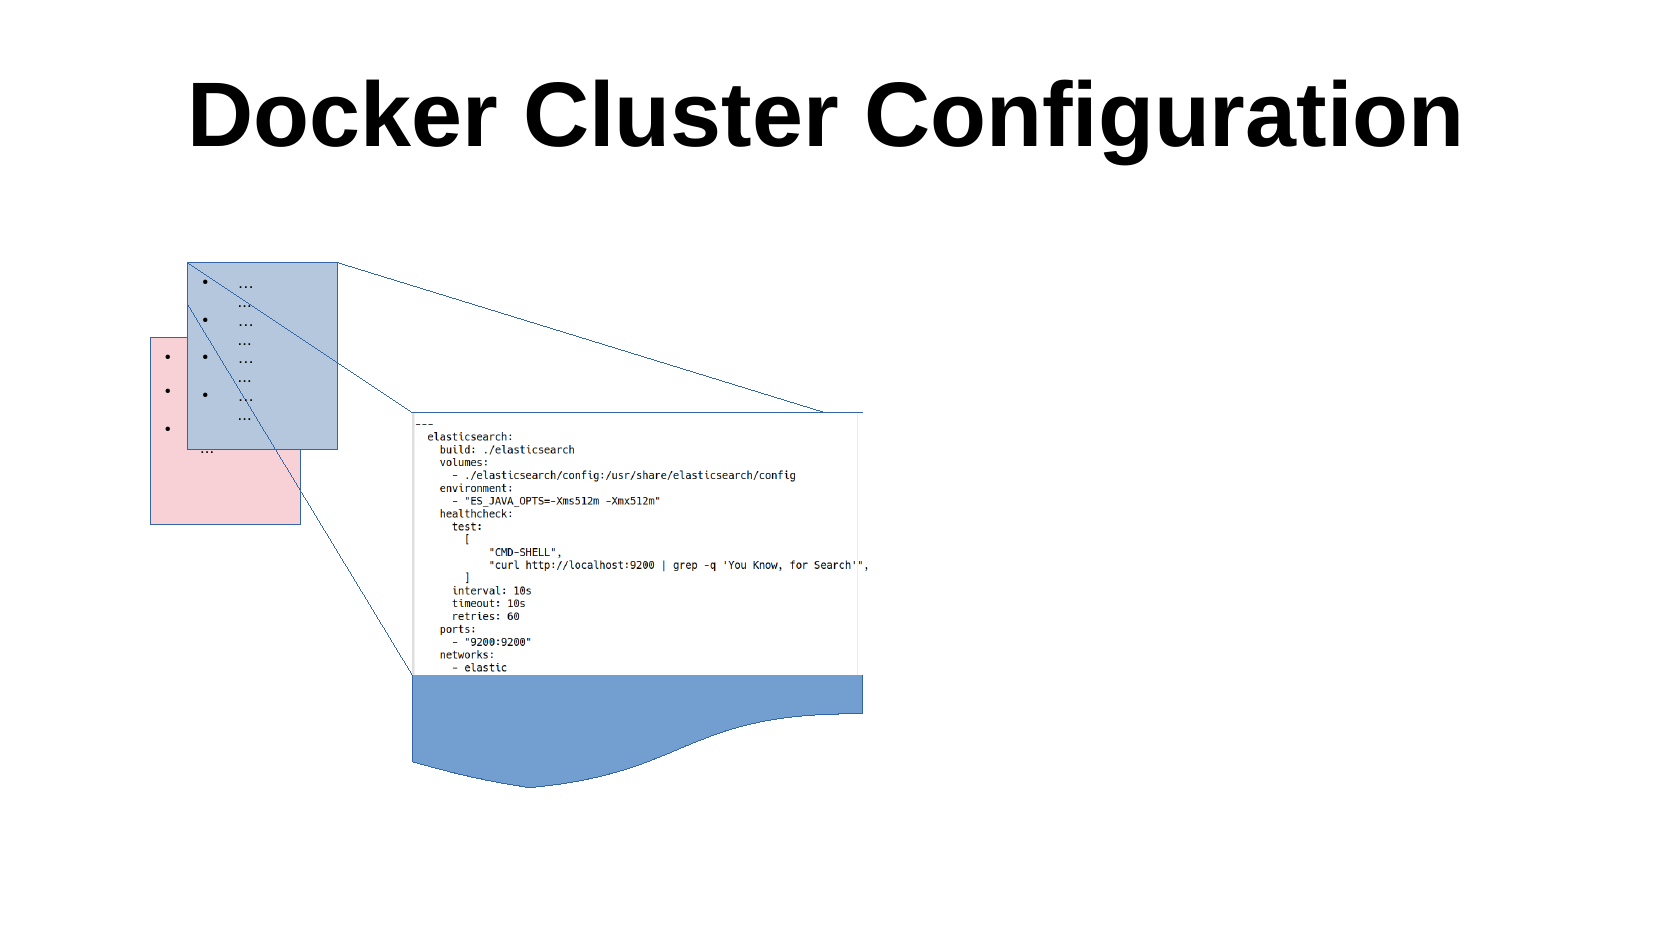

# Docker Cluster Configuration
…
...
…
...
…
...
…
...
…
...
…
...
…
...